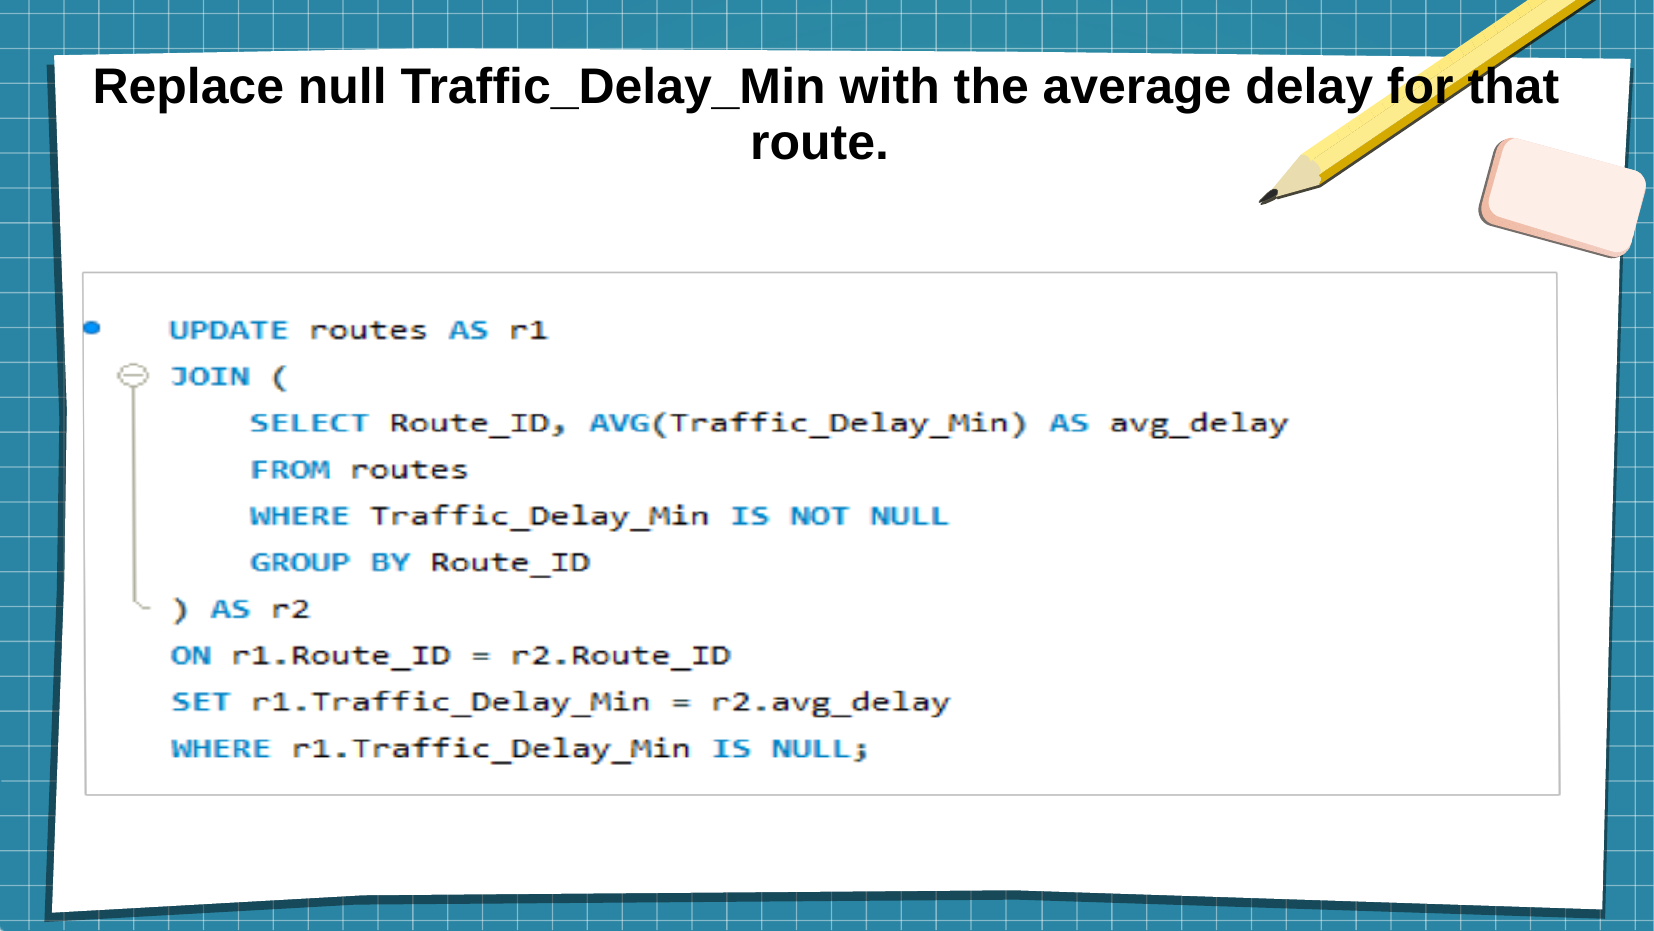

# Replace null Traffic_Delay_Min with the average delay for that route.